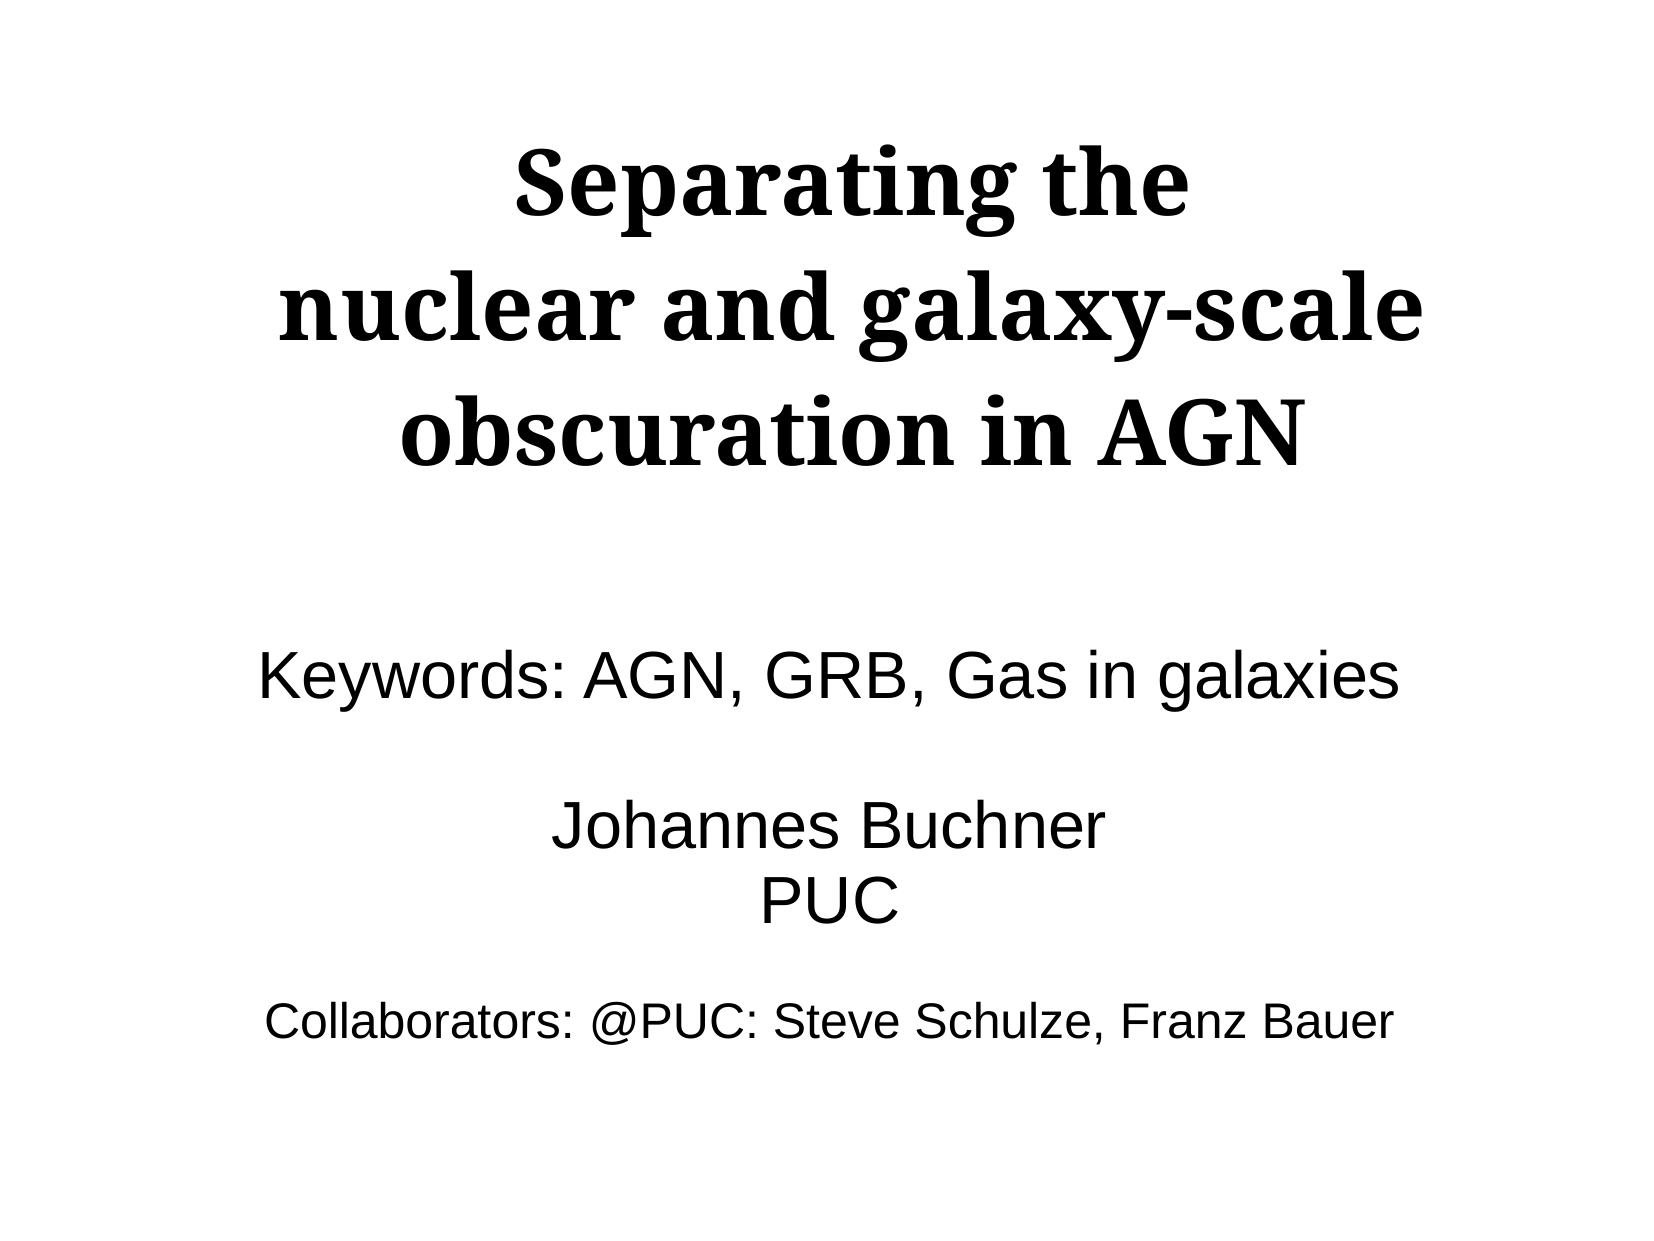

# Separating the nuclear and galaxy-scale obscuration in AGN
Keywords: AGN, GRB, Gas in galaxies
Johannes Buchner
PUC
Collaborators: @PUC: Steve Schulze, Franz Bauer